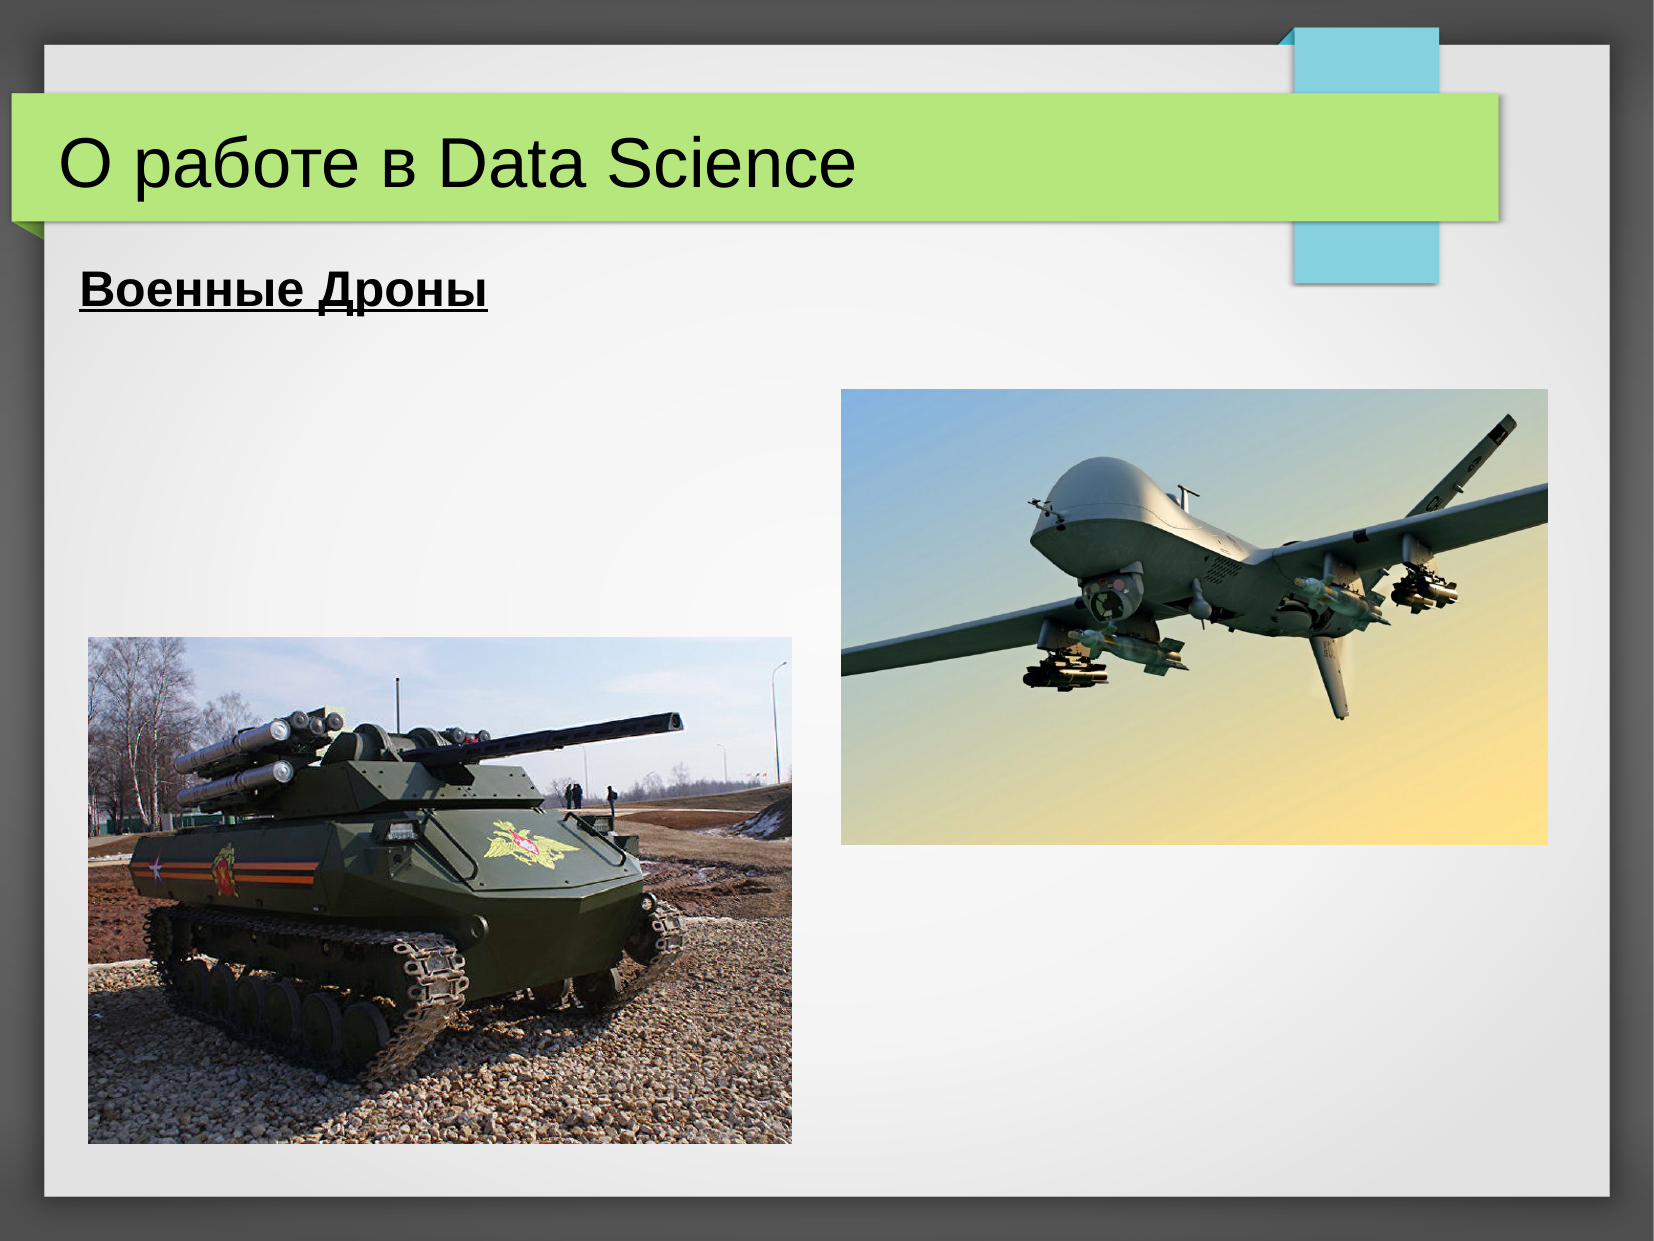

# О работе в Data Science
Военные Дроны